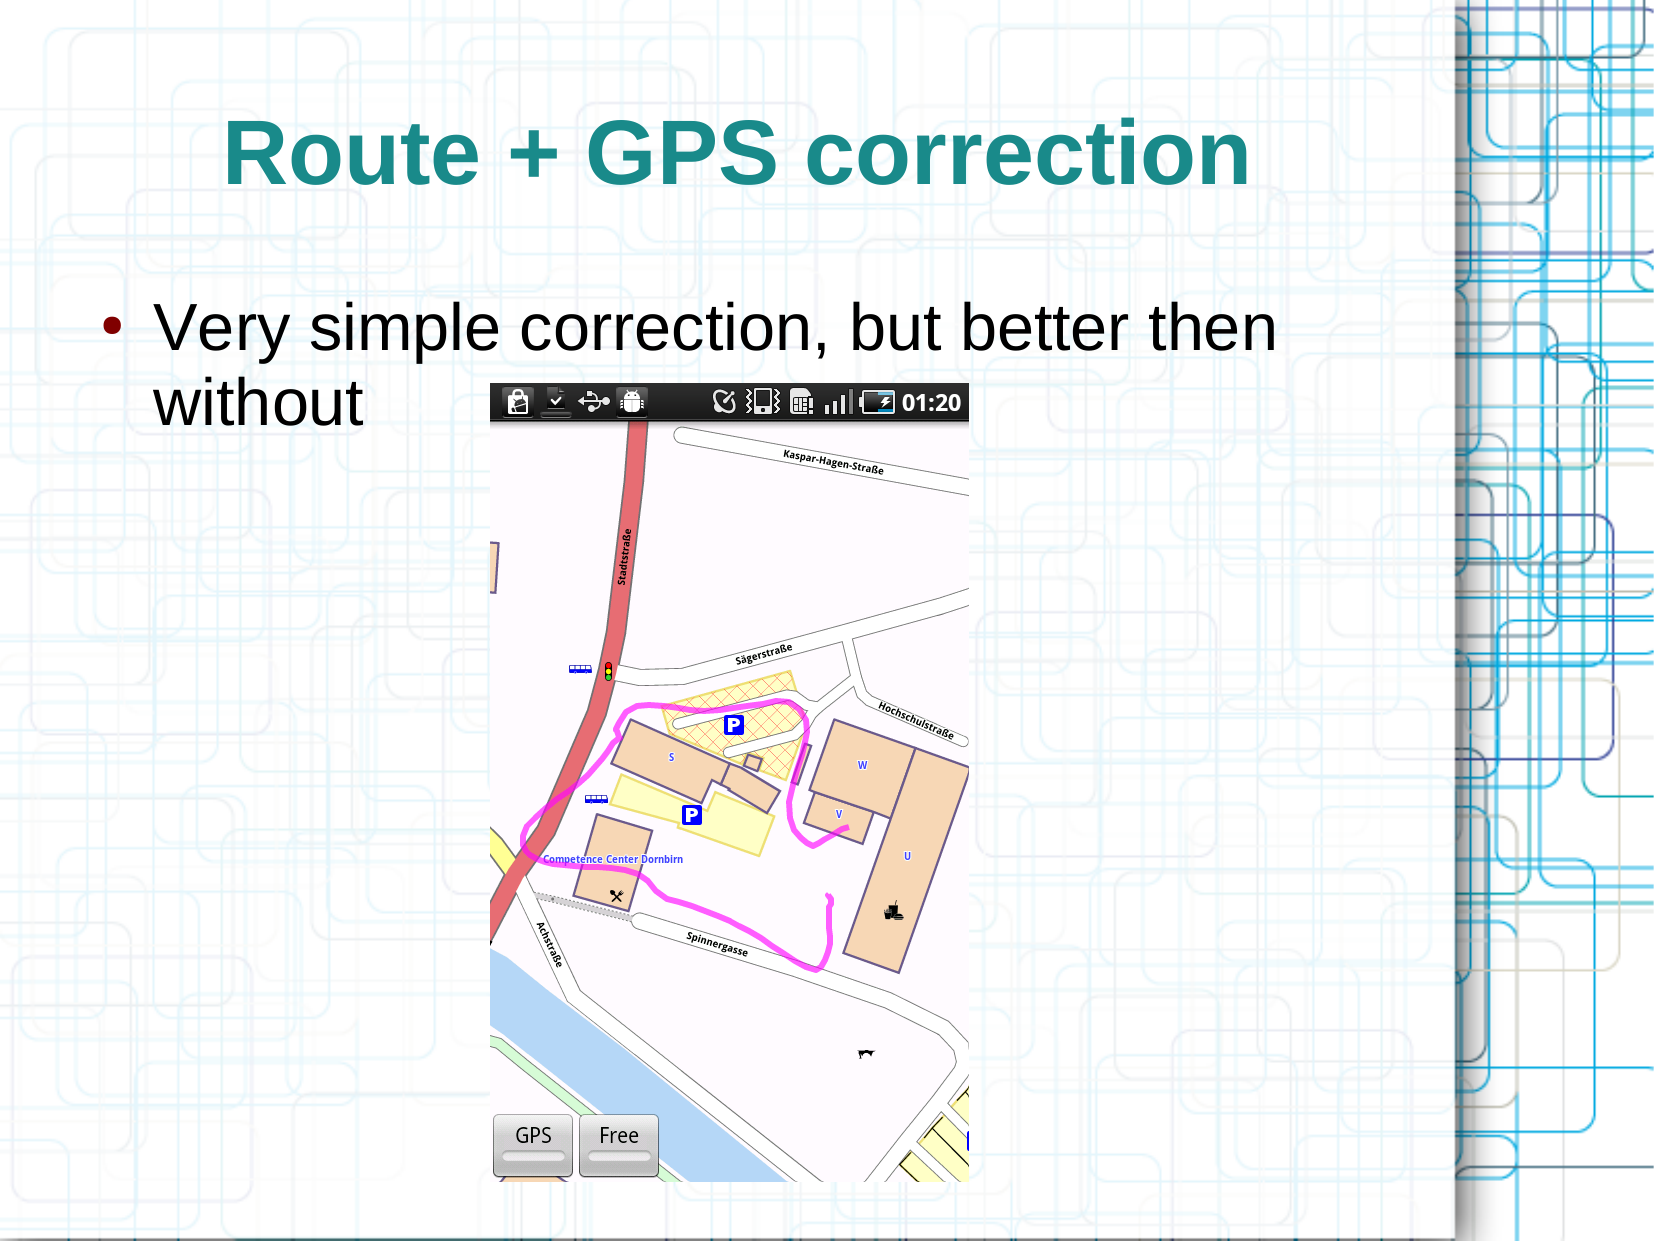

# Route + GPS correction
Very simple correction, but better then without